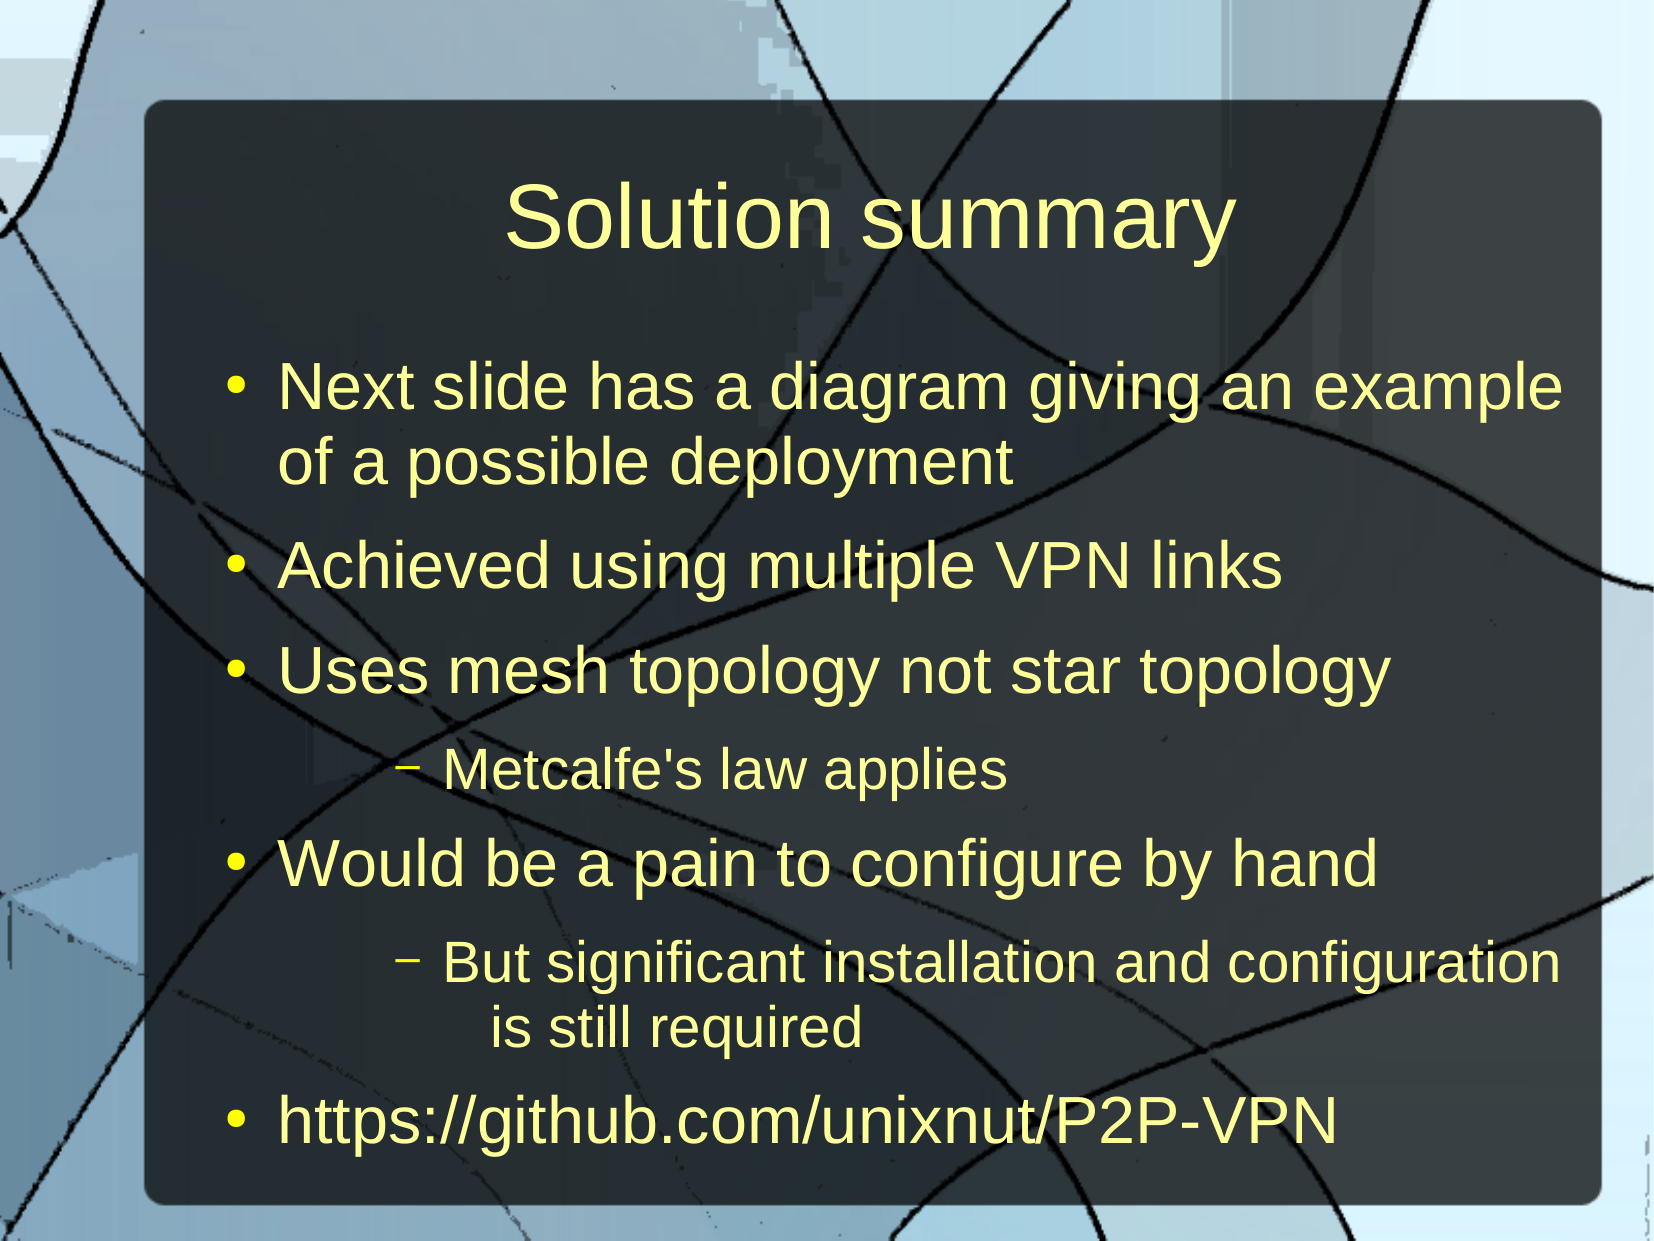

# Solution summary
Next slide has a diagram giving an example of a possible deployment
Achieved using multiple VPN links
Uses mesh topology not star topology
Metcalfe's law applies
Would be a pain to configure by hand
But significant installation and configuration is still required
https://github.com/unixnut/P2P-VPN